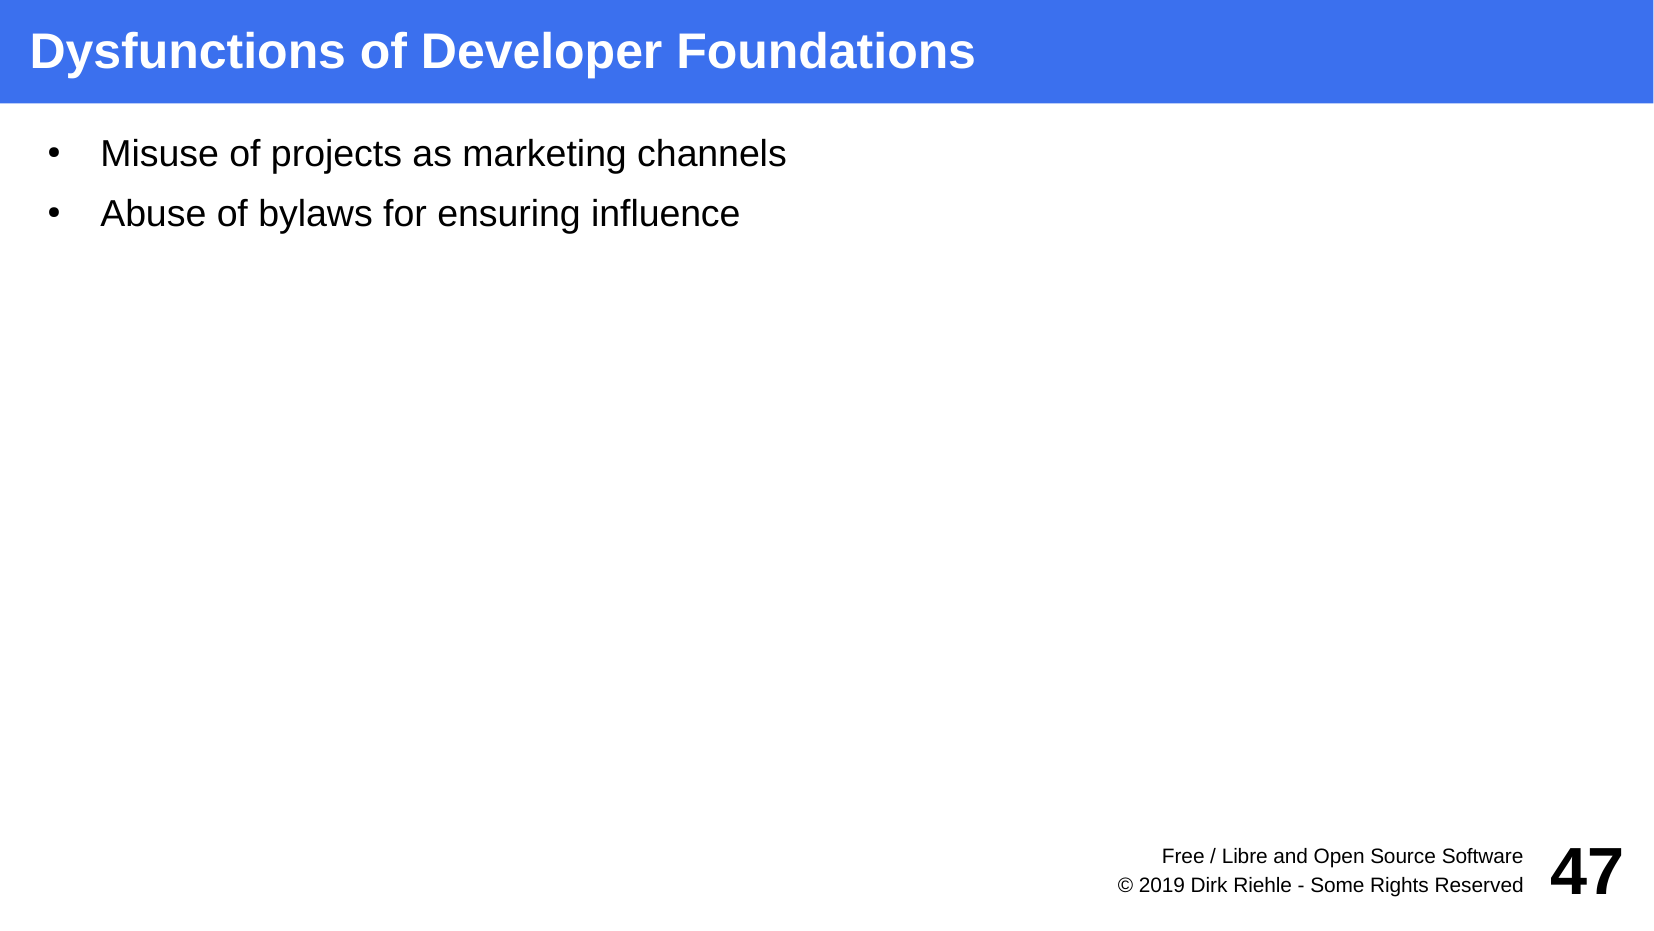

# Dysfunctions of Developer Foundations
Misuse of projects as marketing channels
Abuse of bylaws for ensuring influence
Free / Libre and Open Source Software
47
© 2019 Dirk Riehle - Some Rights Reserved